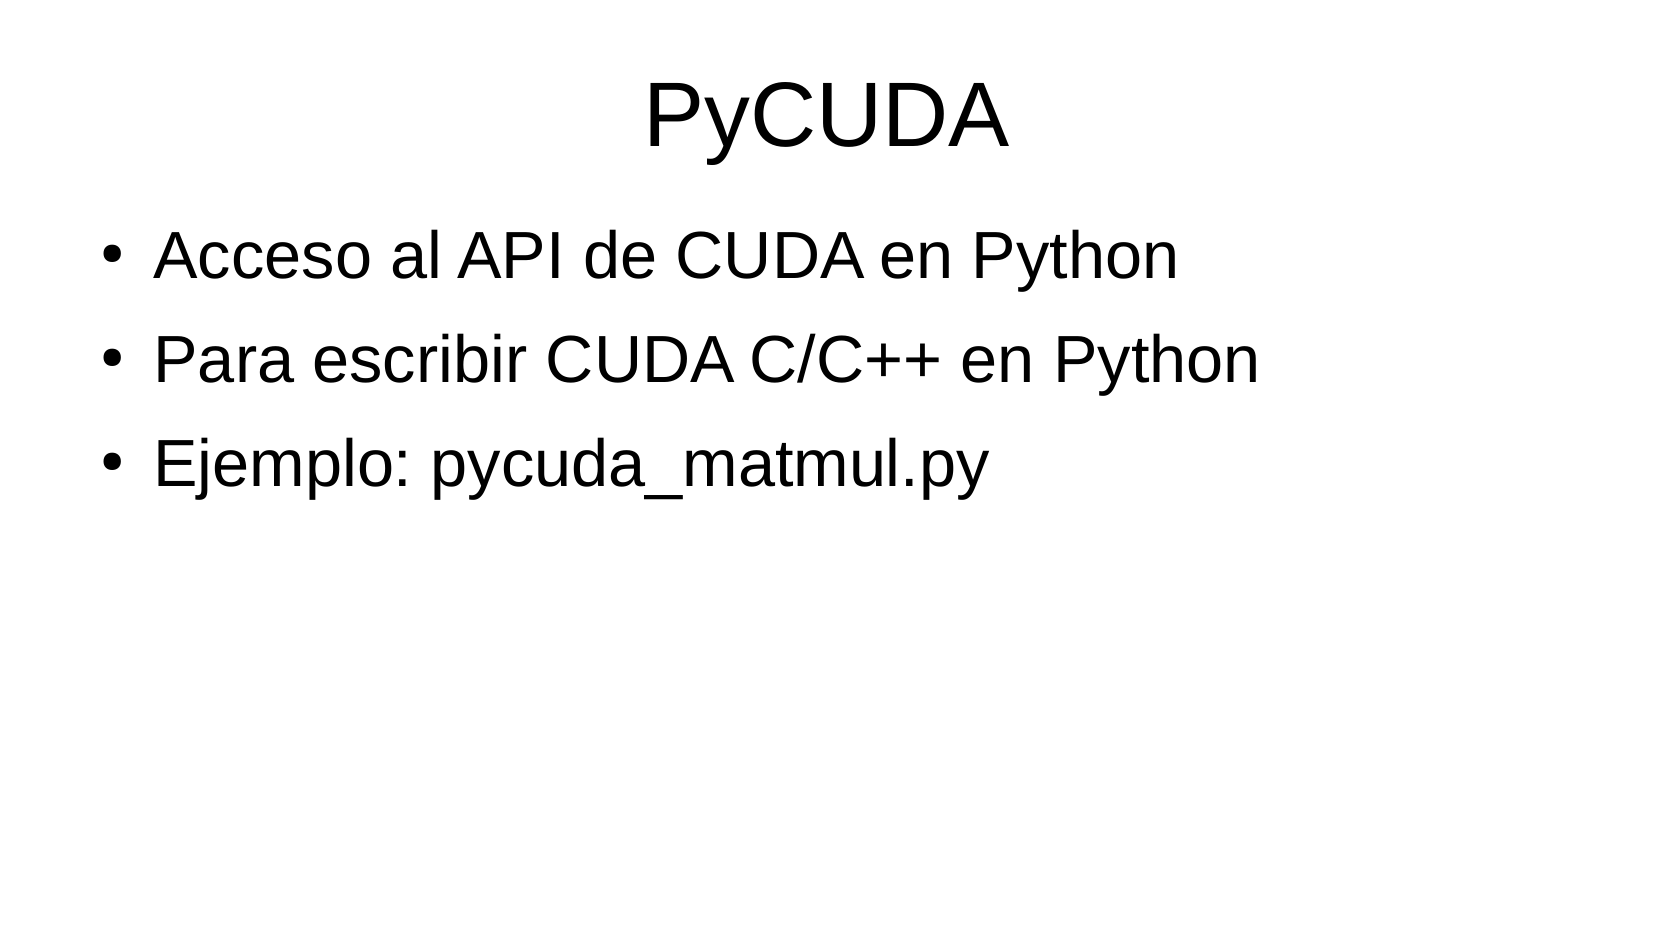

# PyCUDA
Acceso al API de CUDA en Python
Para escribir CUDA C/C++ en Python
Ejemplo: pycuda_matmul.py